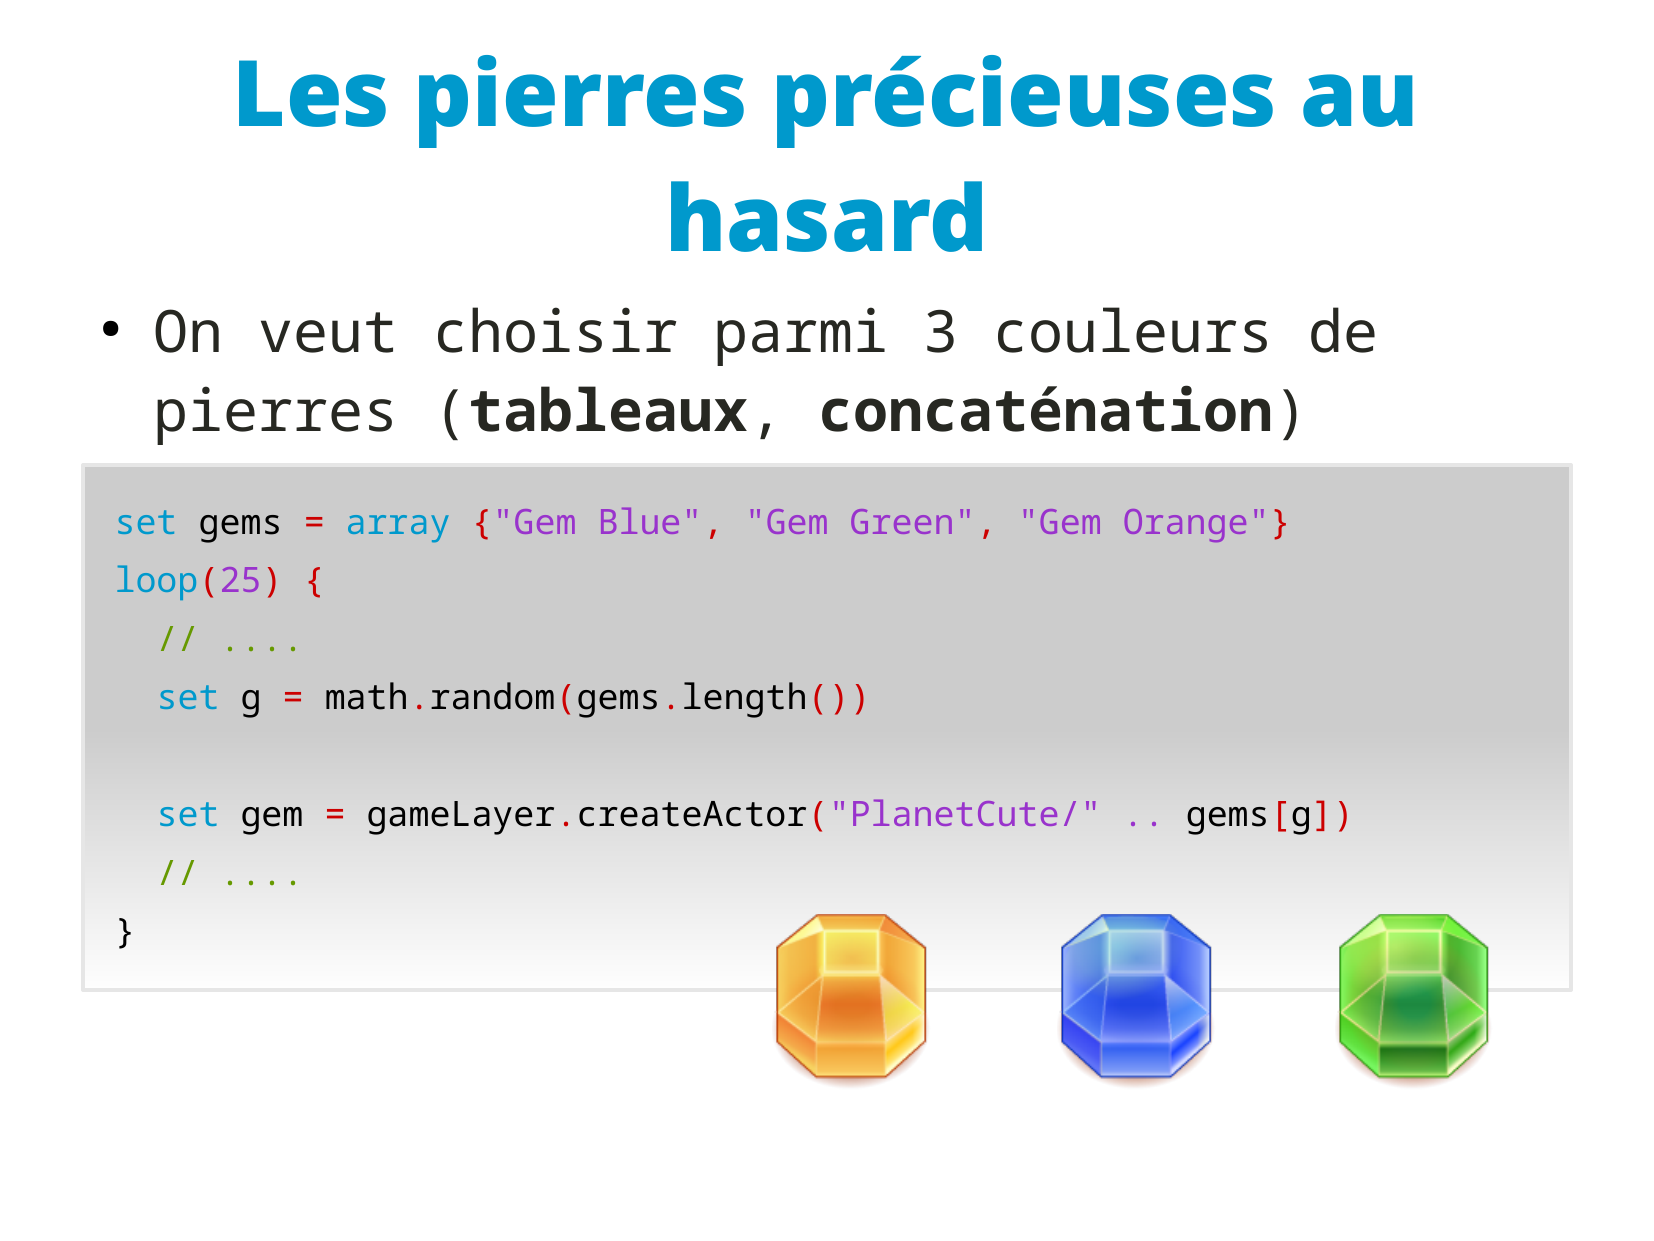

# Les pierres précieuses au hasard
On veut choisir parmi 3 couleurs de pierres (tableaux, concaténation)
set gems = array {"Gem Blue", "Gem Green", "Gem Orange"}
loop(25) {
 // ....
 set g = math.random(gems.length())
 set gem = gameLayer.createActor("PlanetCute/" .. gems[g])
 // ....
}